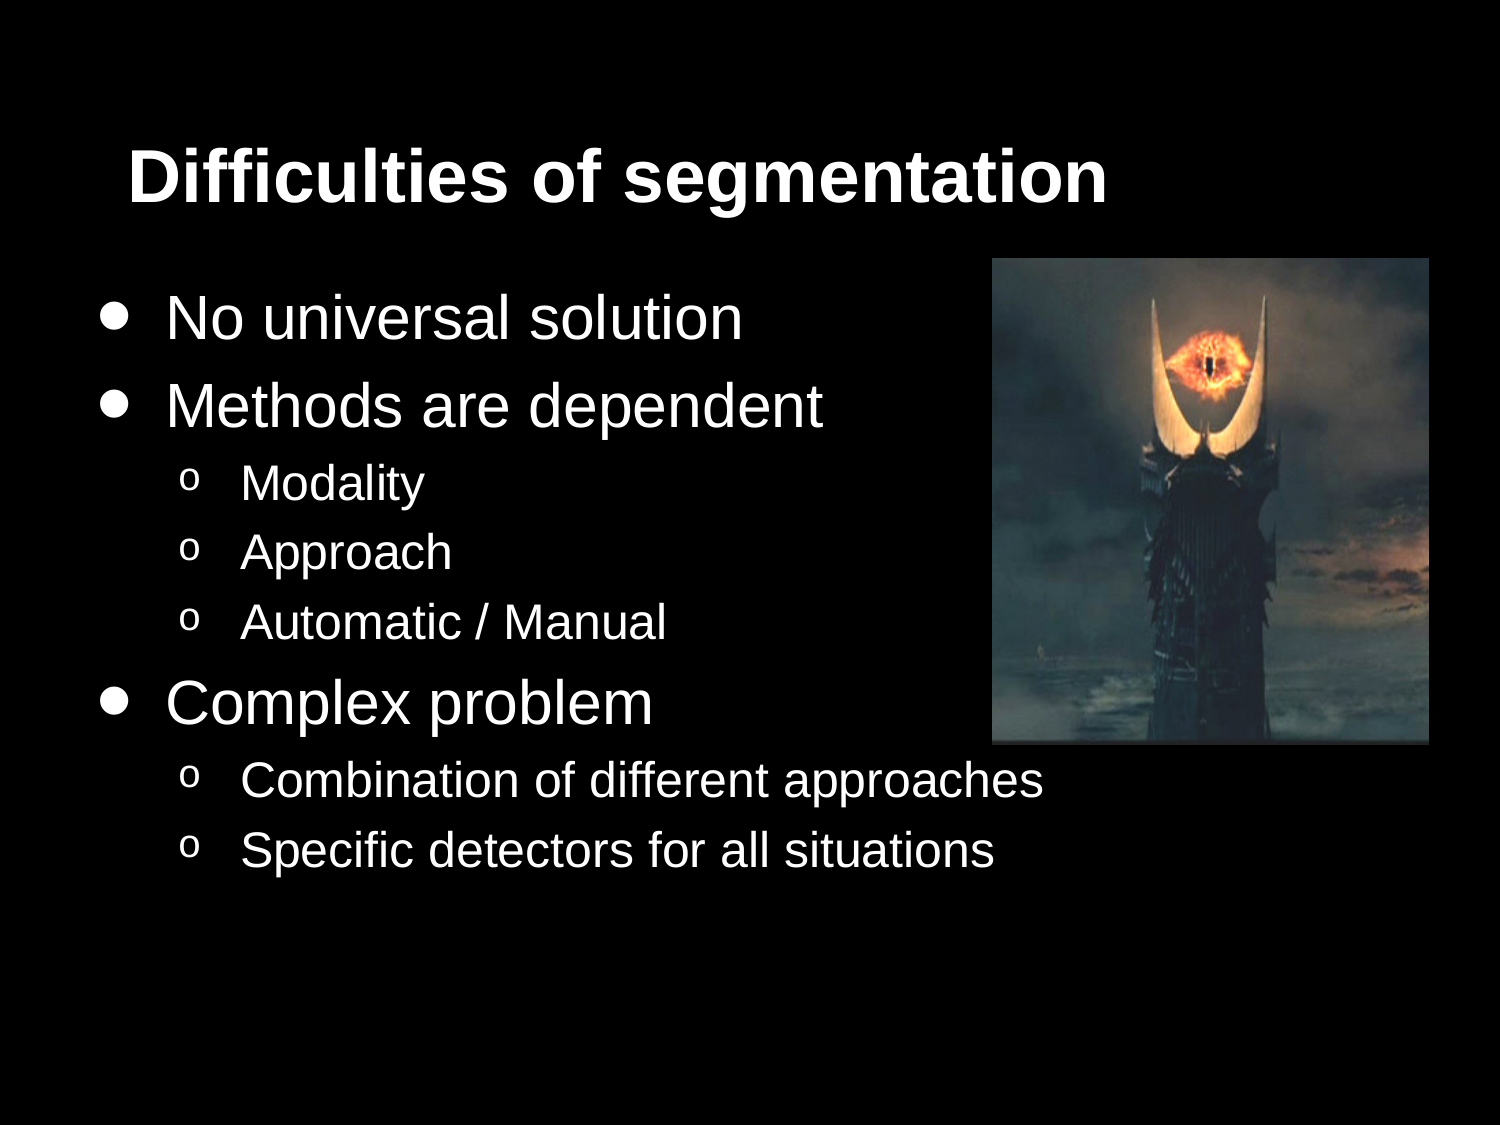

# Difficulties of segmentation
No universal solution
Methods are dependent
Modality
Approach
Automatic / Manual
Complex problem
Combination of different approaches
Specific detectors for all situations